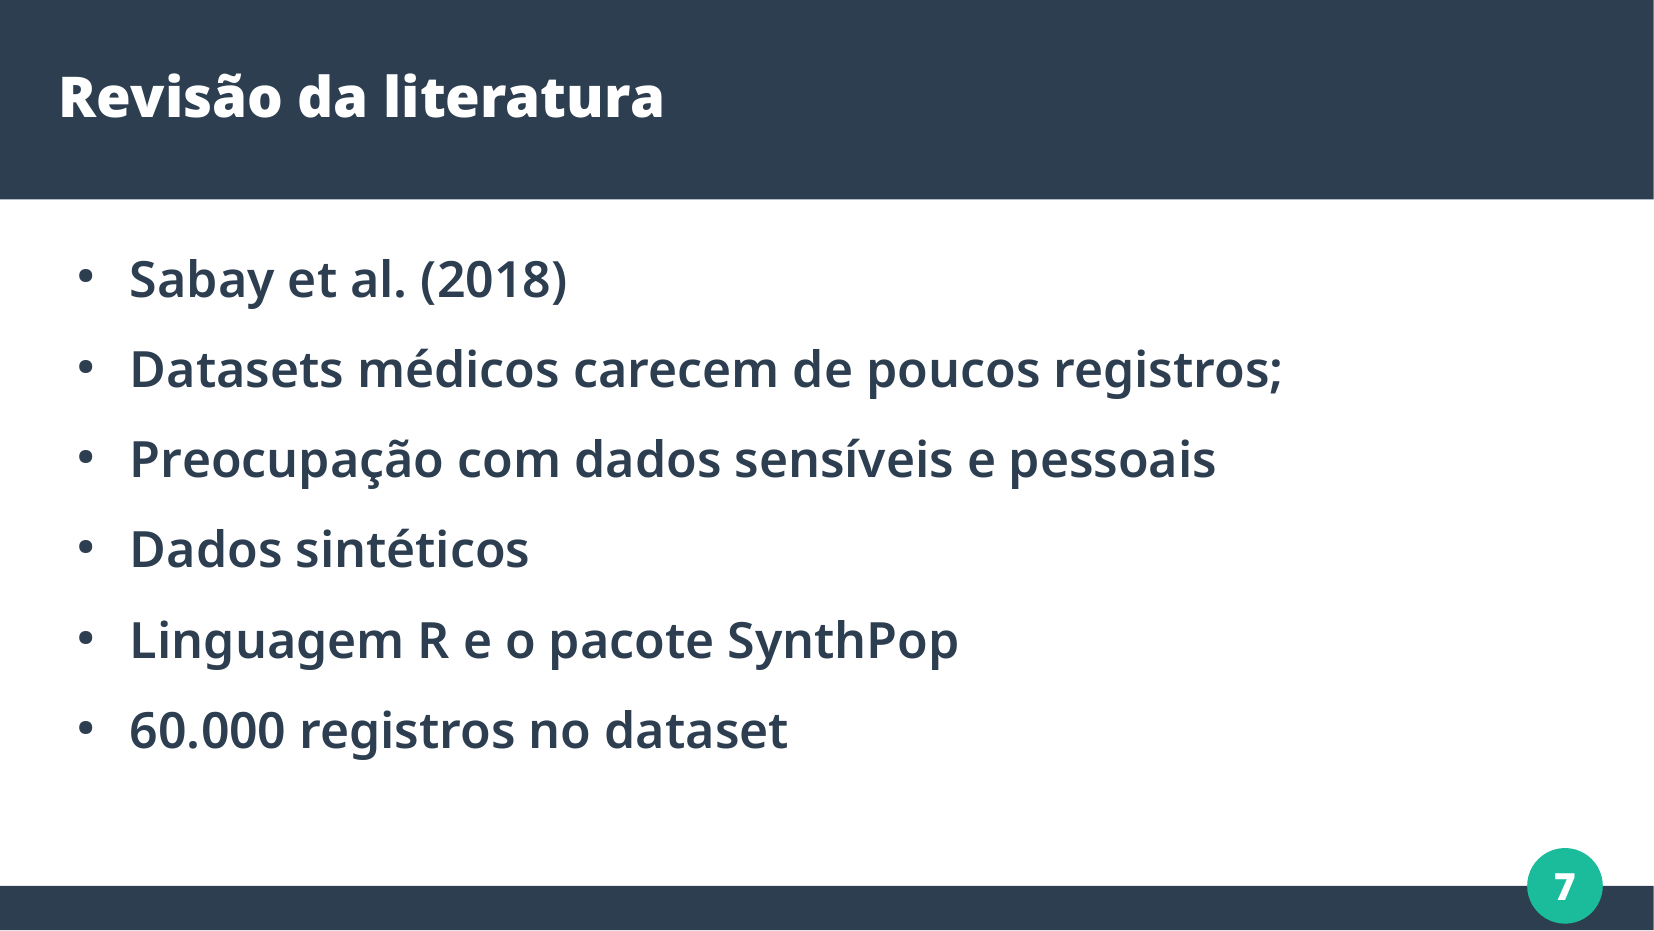

# Revisão da literatura
Sabay et al. (2018)
Datasets médicos carecem de poucos registros;
Preocupação com dados sensíveis e pessoais
Dados sintéticos
Linguagem R e o pacote SynthPop
60.000 registros no dataset